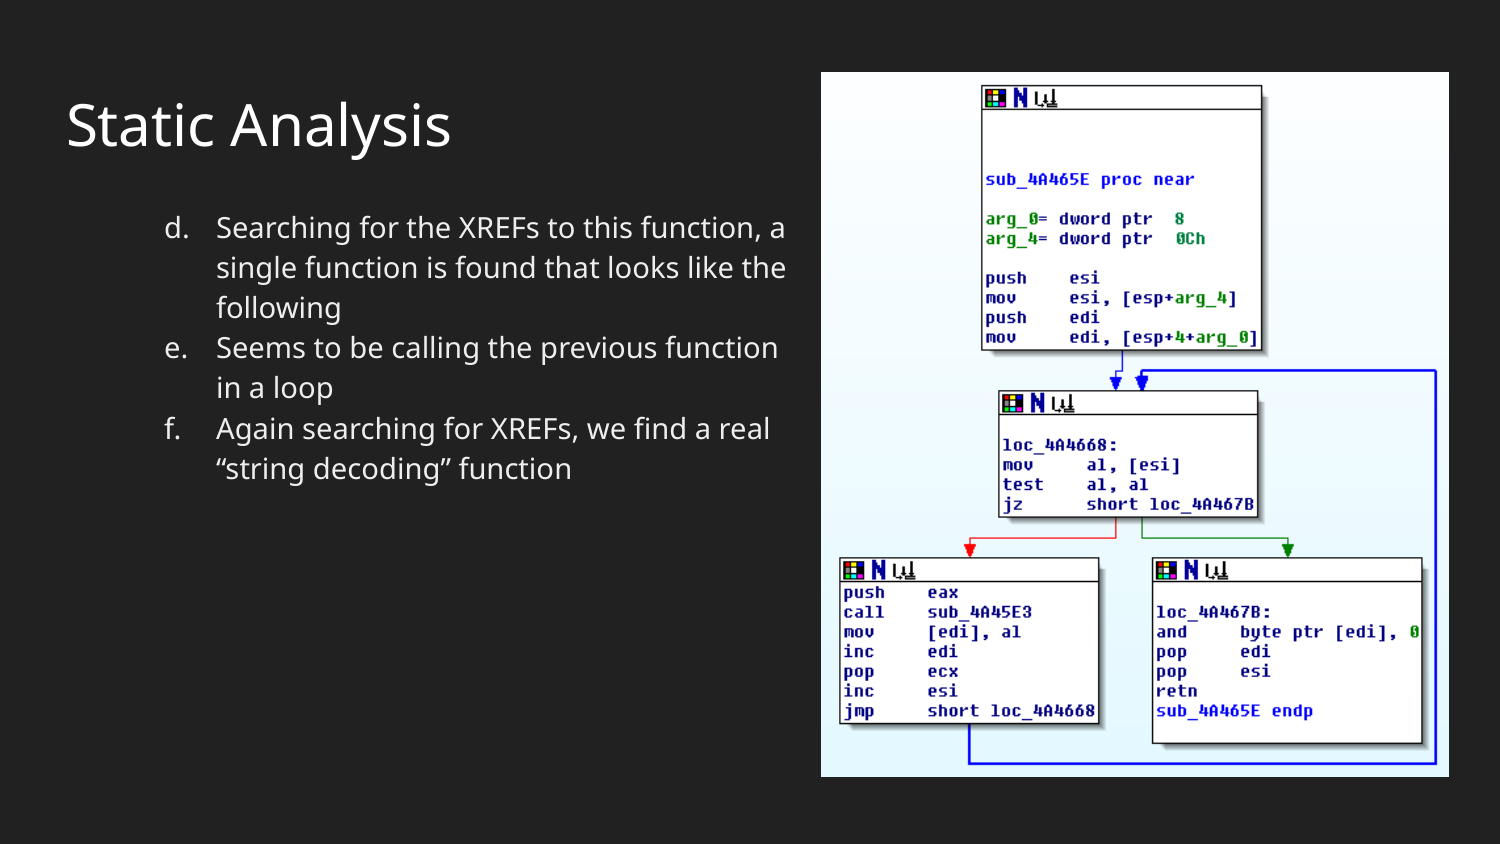

# Static Analysis
Searching for the XREFs to this function, a single function is found that looks like the following
Seems to be calling the previous function in a loop
Again searching for XREFs, we find a real “string decoding” function